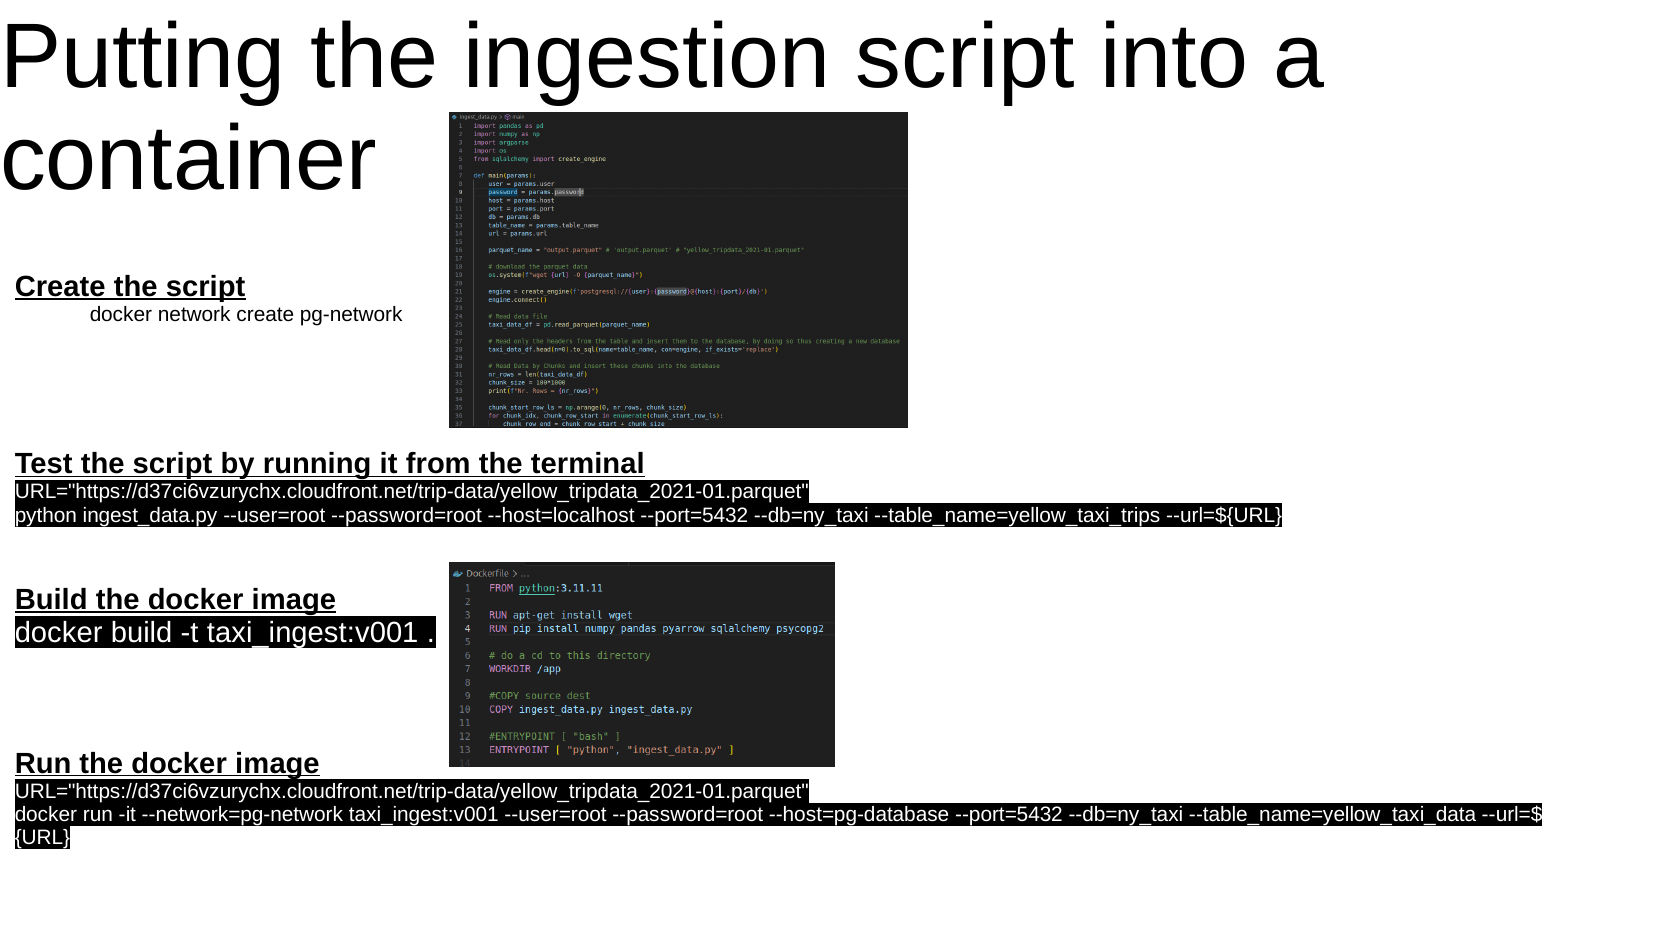

# Putting the ingestion script into a container
Create the script
	docker network create pg-network
Test the script by running it from the terminal
URL="https://d37ci6vzurychx.cloudfront.net/trip-data/yellow_tripdata_2021-01.parquet"
python ingest_data.py --user=root --password=root --host=localhost --port=5432 --db=ny_taxi --table_name=yellow_taxi_trips --url=${URL}
Build the docker image
docker build -t taxi_ingest:v001 .
Run the docker image
URL="https://d37ci6vzurychx.cloudfront.net/trip-data/yellow_tripdata_2021-01.parquet"
docker run -it --network=pg-network taxi_ingest:v001 --user=root --password=root --host=pg-database --port=5432 --db=ny_taxi --table_name=yellow_taxi_data --url=${URL}